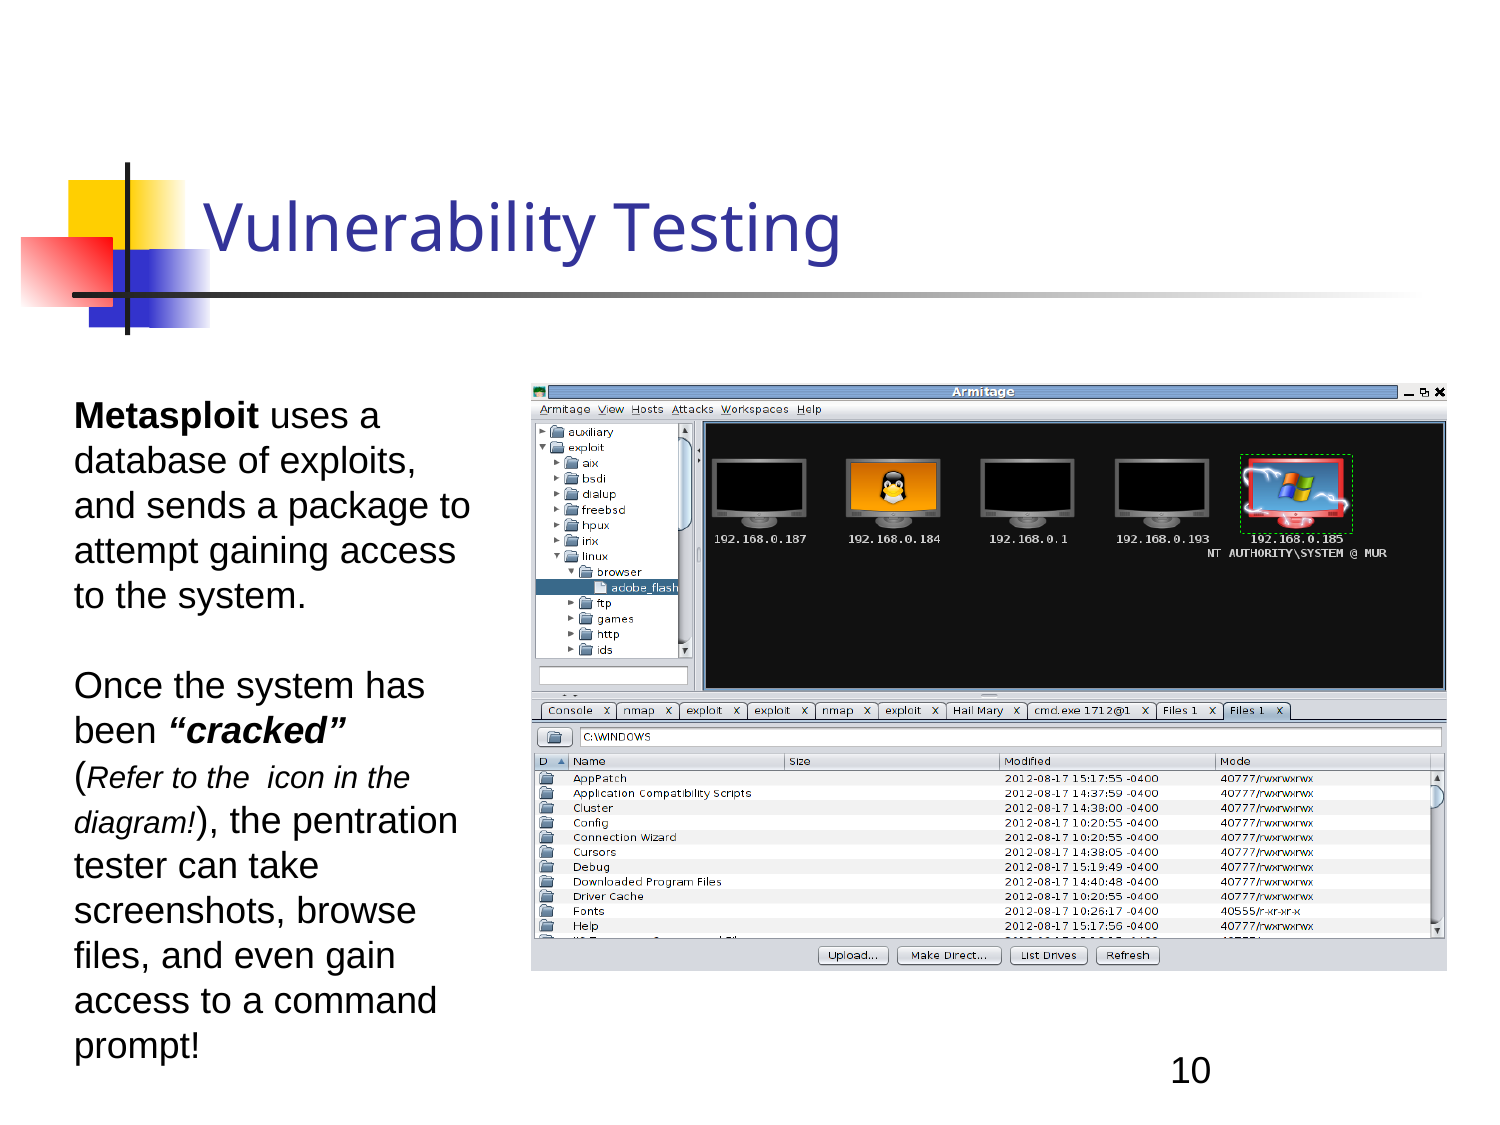

# Vulnerability Testing
Metasploit uses a database of exploits, and sends a package to attempt gaining access to the system.
Once the system has been “cracked”
(Refer to the icon in the diagram!), the pentration tester can take screenshots, browse files, and even gain access to a command prompt!
10